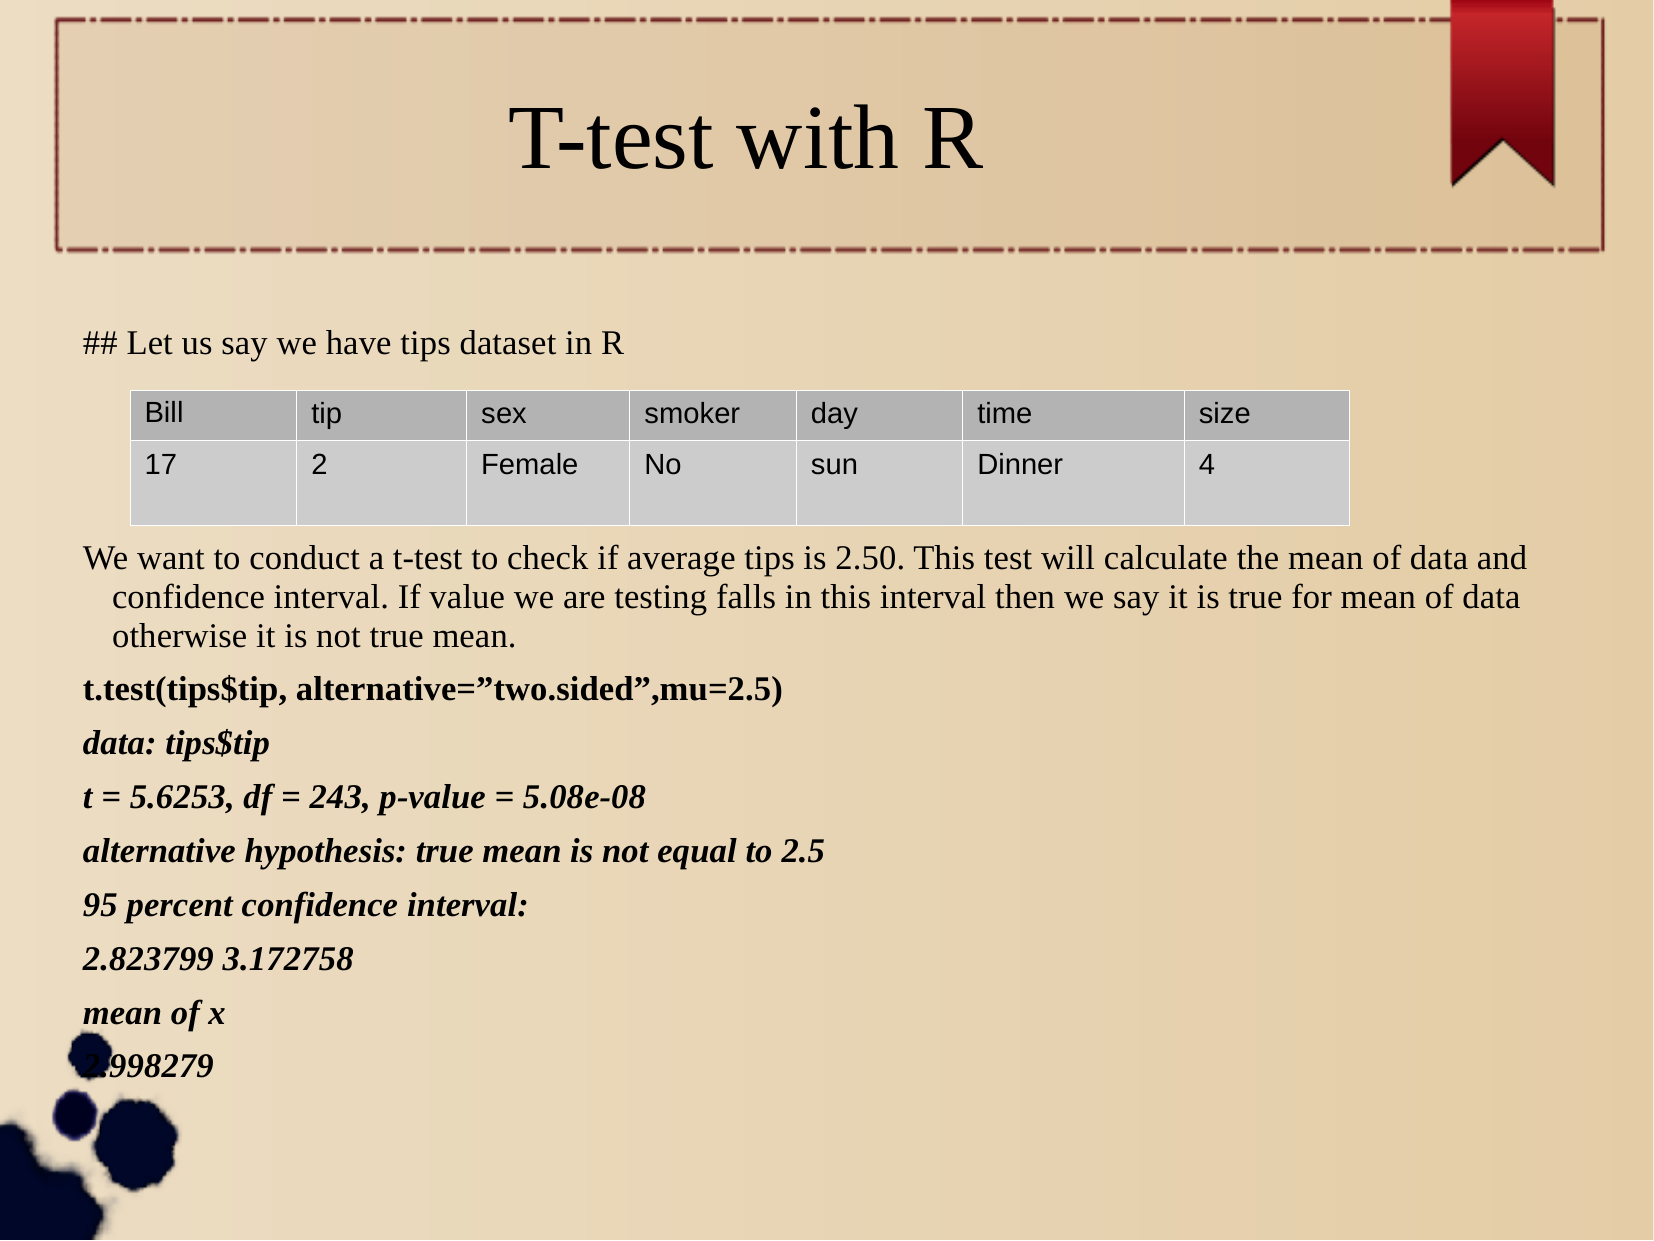

# T-test with R
## Let us say we have tips dataset in R
We want to conduct a t-test to check if average tips is 2.50. This test will calculate the mean of data and confidence interval. If value we are testing falls in this interval then we say it is true for mean of data otherwise it is not true mean.
t.test(tips$tip, alternative=”two.sided”,mu=2.5)
data: tips$tip
t = 5.6253, df = 243, p-value = 5.08e-08
alternative hypothesis: true mean is not equal to 2.5
95 percent confidence interval:
2.823799 3.172758
mean of x
2.998279
| Bill | tip | sex | smoker | day | time | size |
| --- | --- | --- | --- | --- | --- | --- |
| 17 | 2 | Female | No | sun | Dinner | 4 |